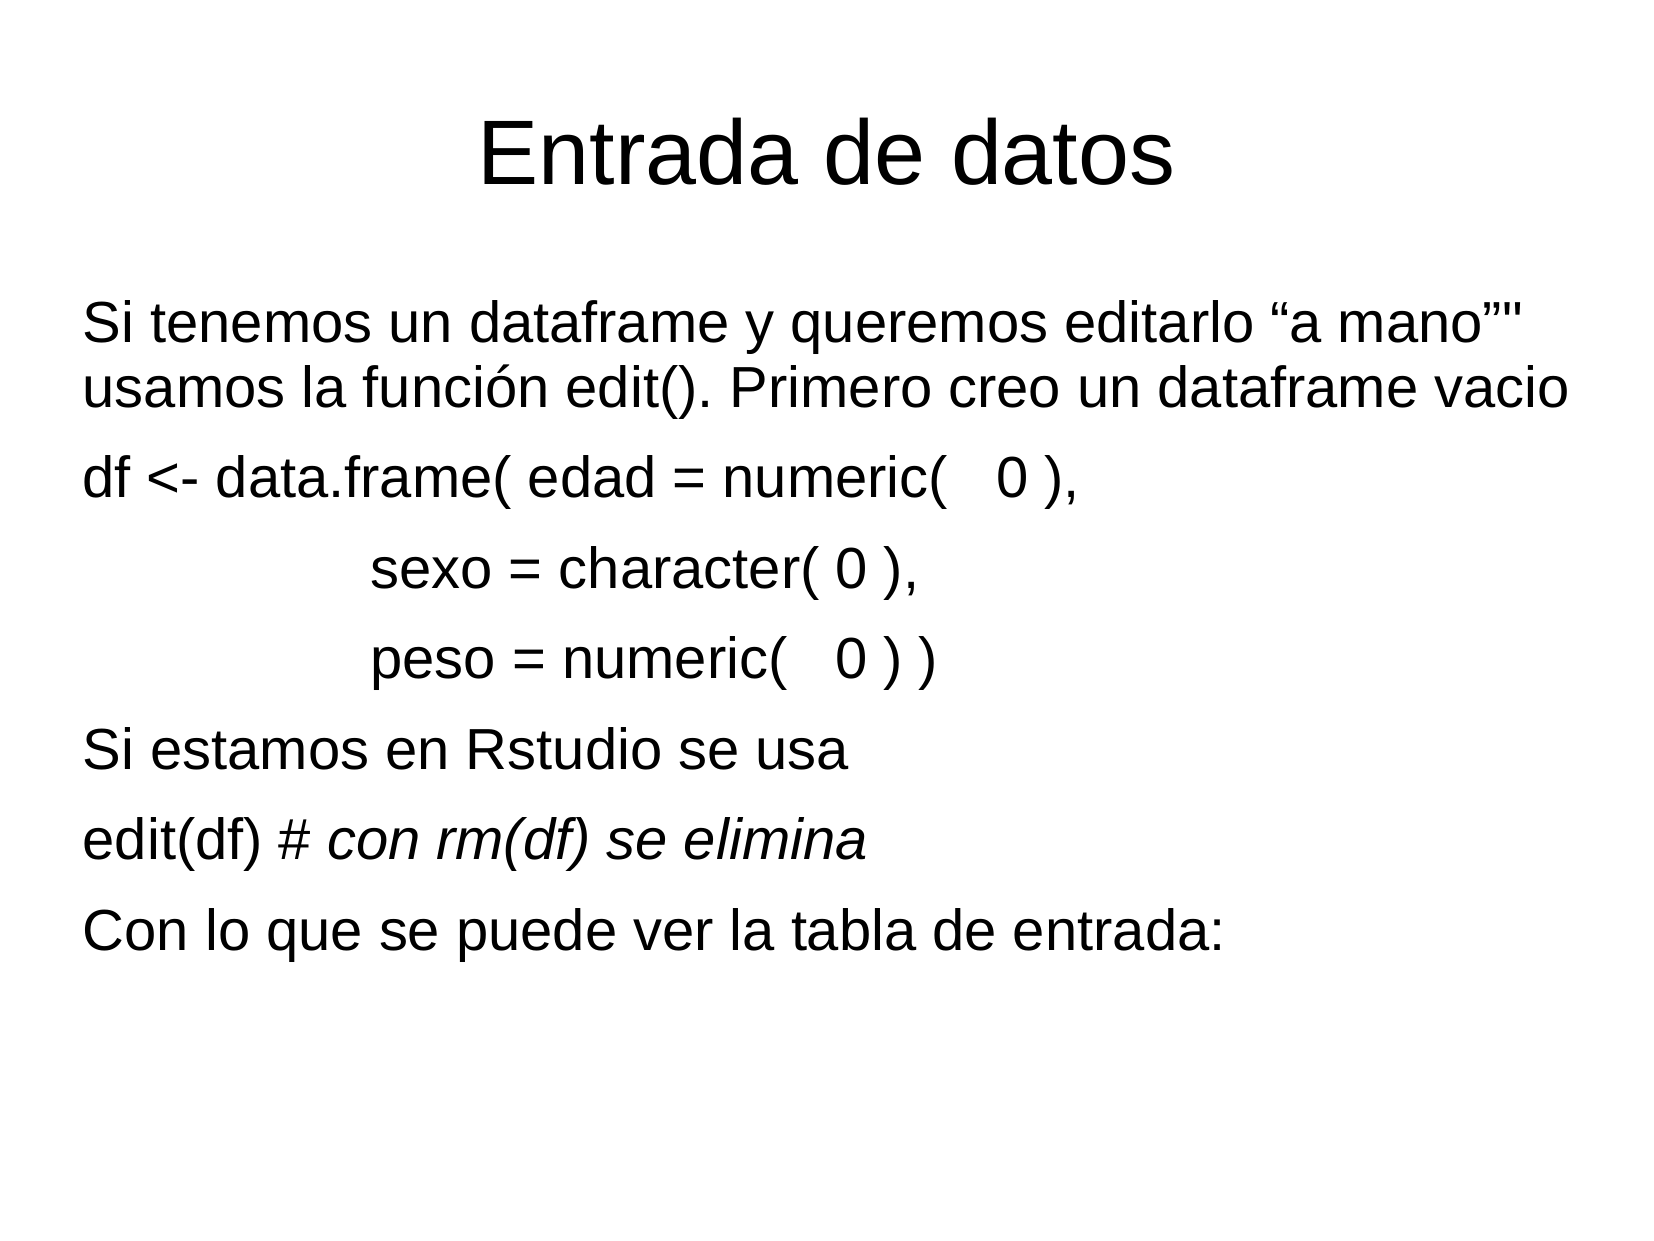

# Entrada de datos
Si tenemos un dataframe y queremos editarlo “a mano”" usamos la función edit(). Primero creo un dataframe vacio
df <- data.frame( edad = numeric( 0 ),
 sexo = character( 0 ),
 peso = numeric( 0 ) )
Si estamos en Rstudio se usa
edit(df) # con rm(df) se elimina
Con lo que se puede ver la tabla de entrada: